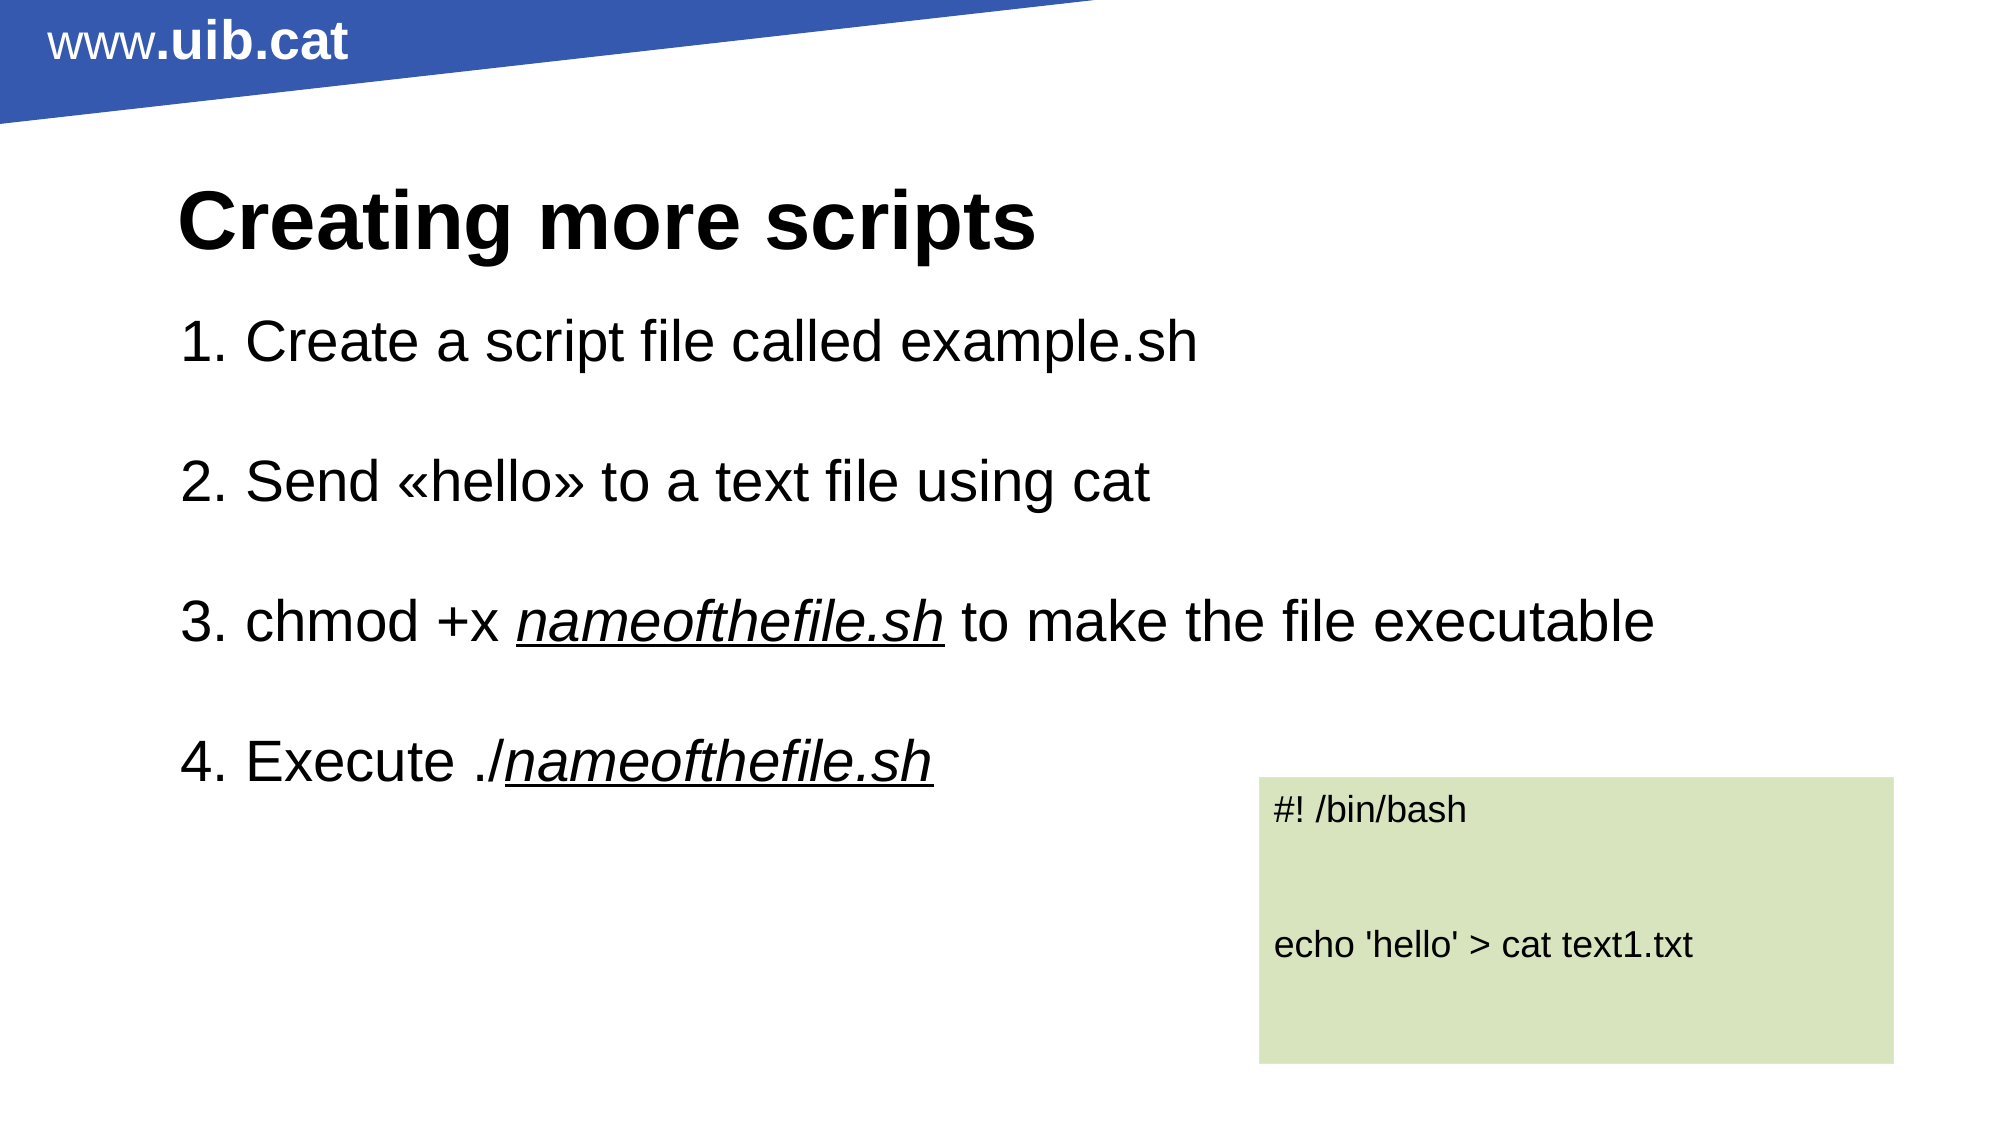

Creating more scripts
1. Create a script file called example.sh
2. Send «hello» to a text file using cat
3. chmod +x nameofthefile.sh to make the file executable
4. Execute ./nameofthefile.sh
#! /bin/bash
echo 'hello' > cat text1.txt